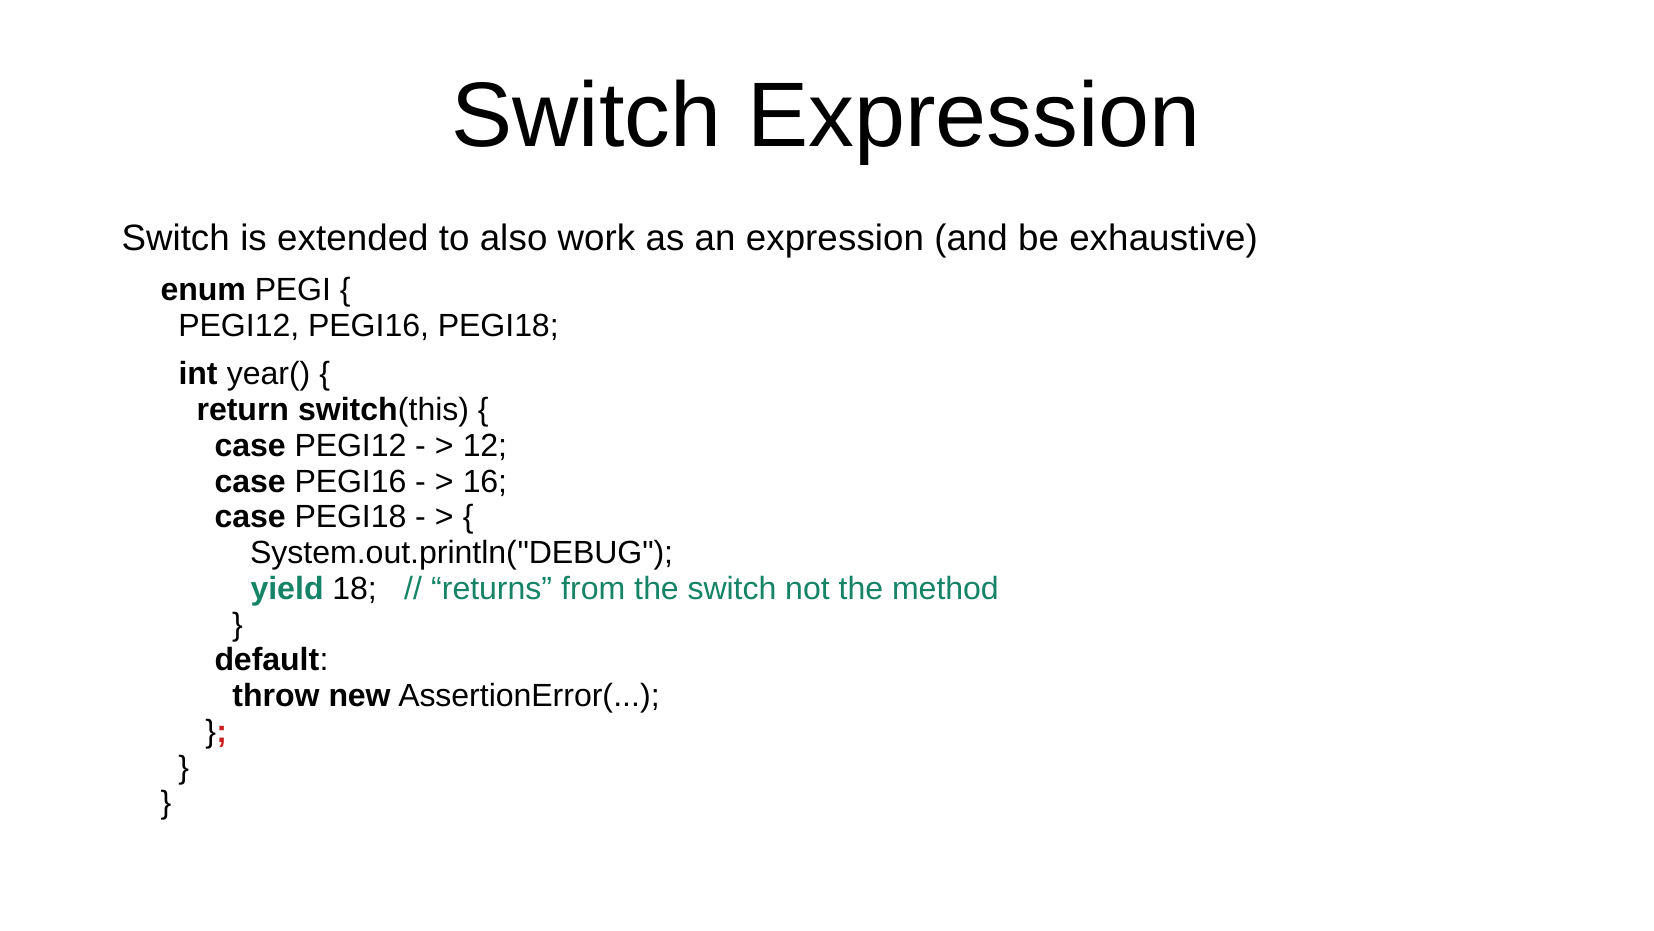

# Switch Expression
Switch is extended to also work as an expression (and be exhaustive)
enum PEGI {
 PEGI12, PEGI16, PEGI18;
 int year() {
 return switch(this) {
 case PEGI12 - > 12;
 case PEGI16 - > 16;
 case PEGI18 - > {
 System.out.println("DEBUG");
 yield 18; // “returns” from the switch not the method
 }
 default:
 throw new AssertionError(...);
 };
 }
}